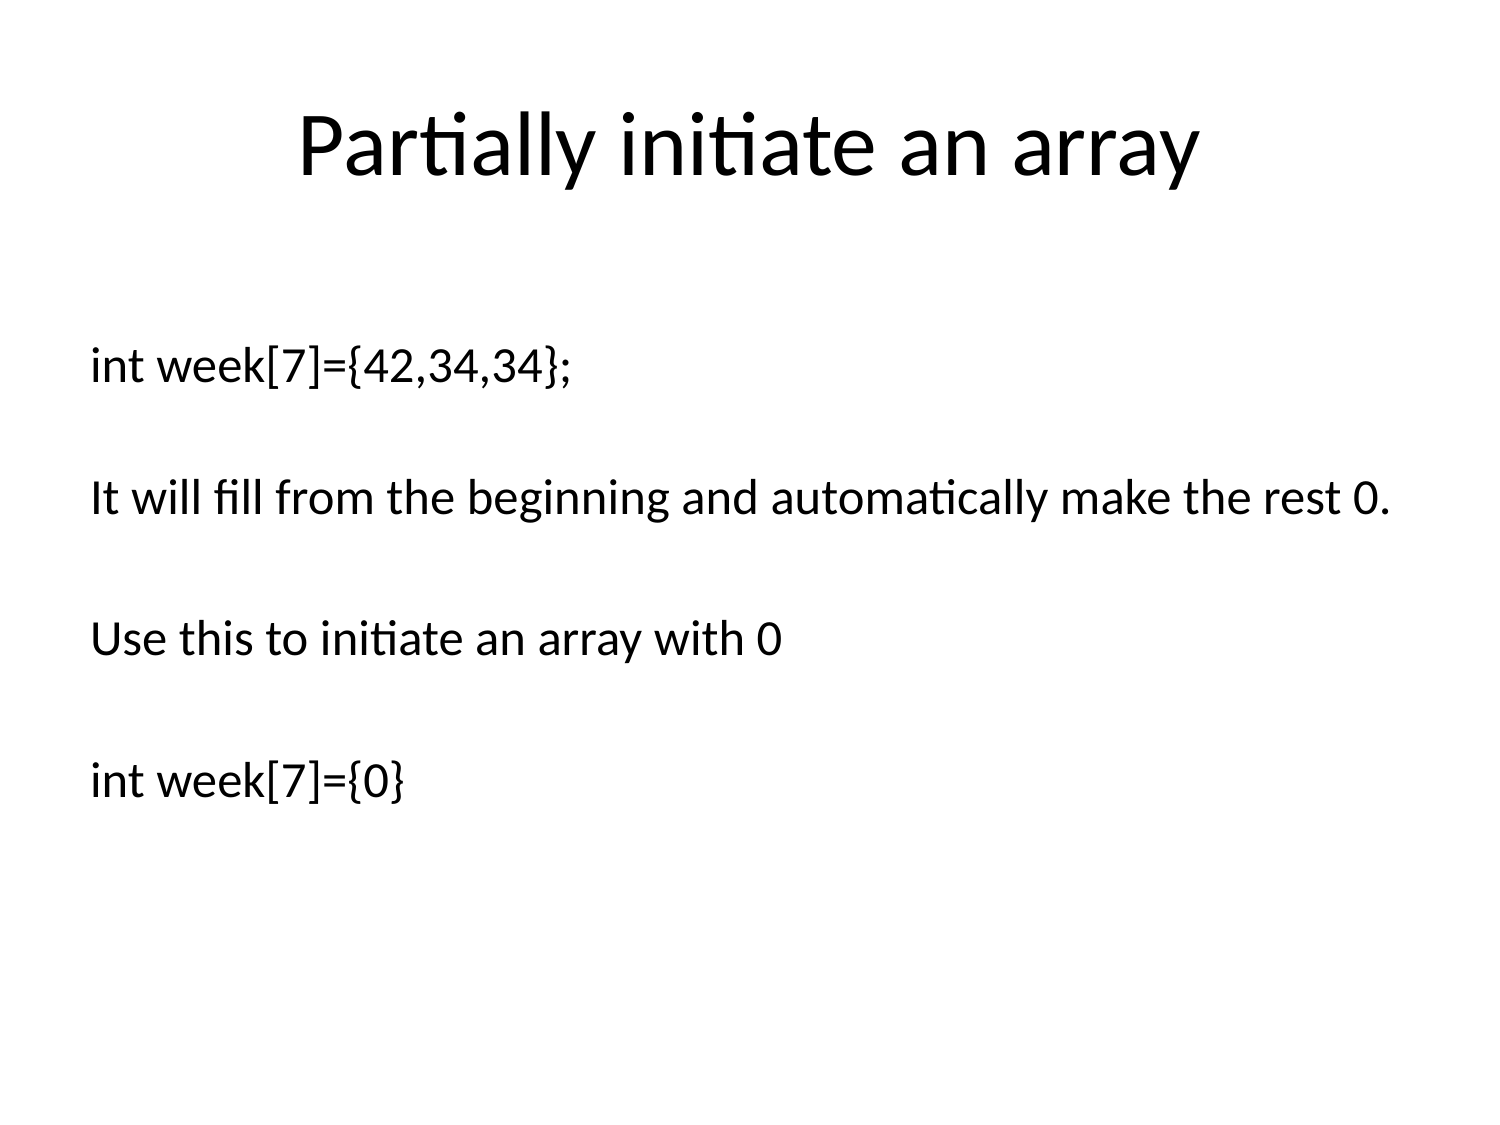

# Partially initiate an array
int week[7]={42,34,34};
It will fill from the beginning and automatically make the rest 0.
Use this to initiate an array with 0
int week[7]={0}